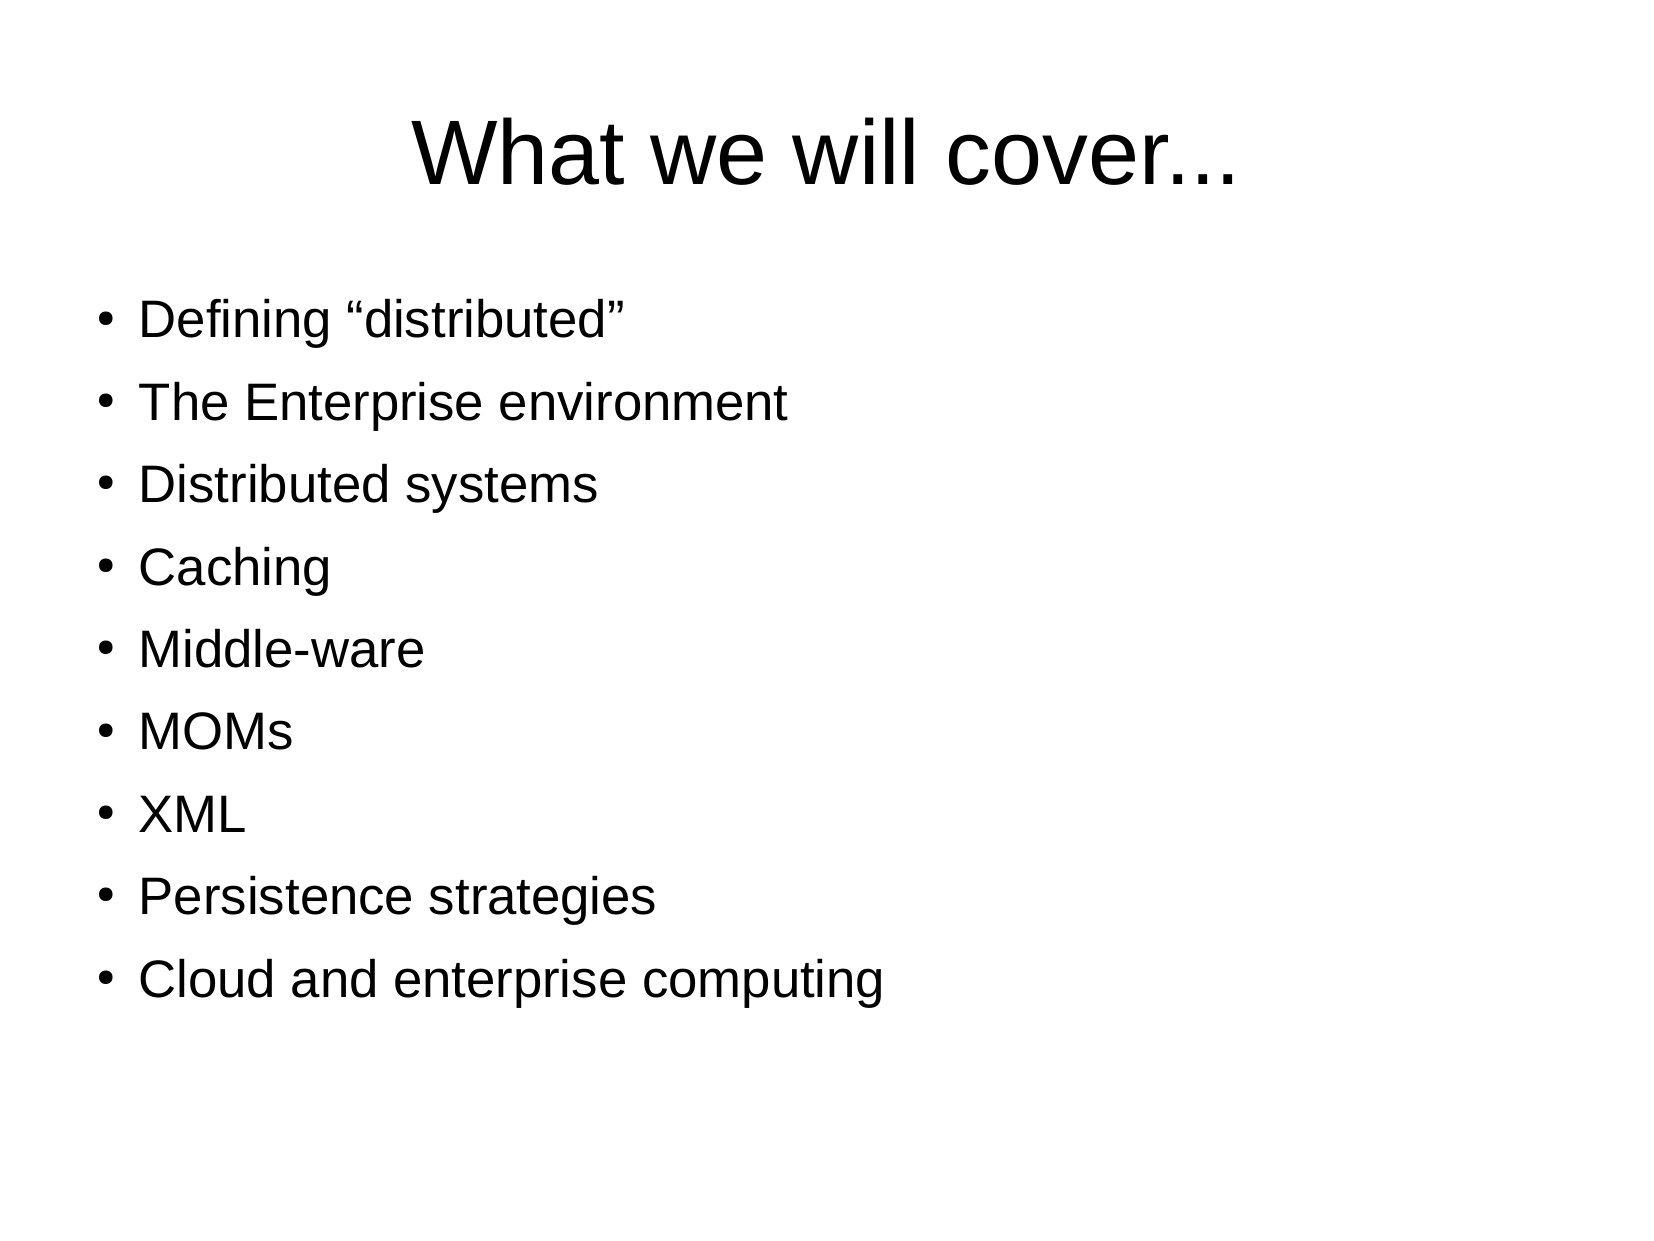

# What we will cover...
Defining “distributed”
The Enterprise environment
Distributed systems
Caching
Middle-ware
MOMs
XML
Persistence strategies
Cloud and enterprise computing